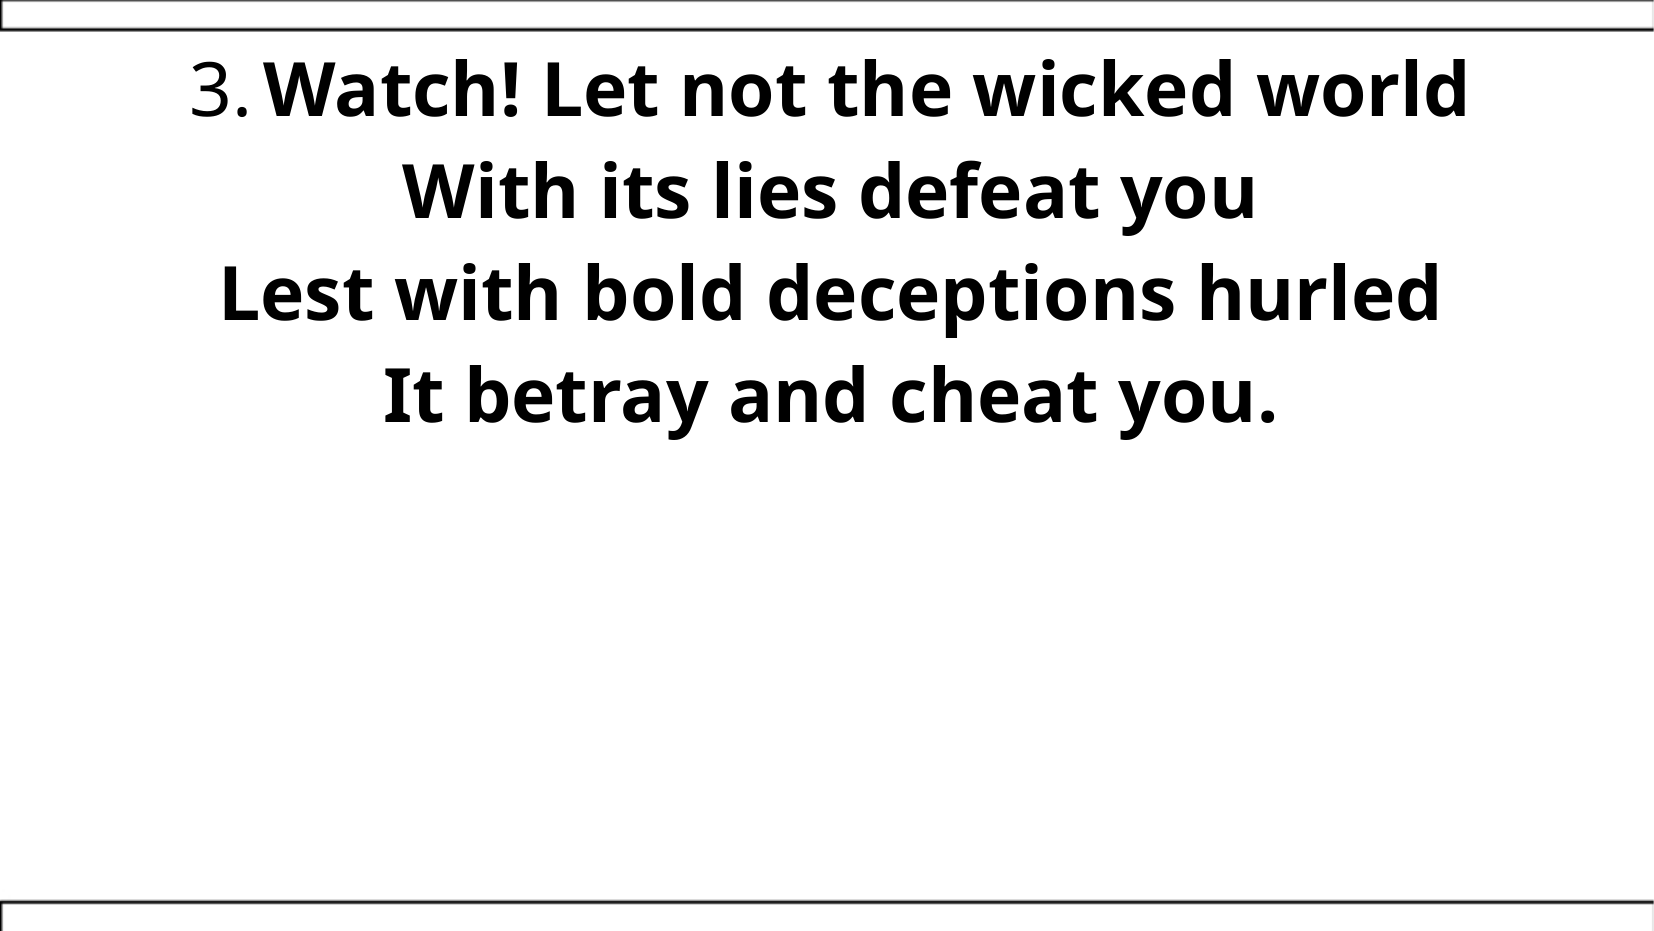

3.	Watch! Let not the wicked world
With its lies defeat you
Lest with bold deceptions hurled
It betray and cheat you.